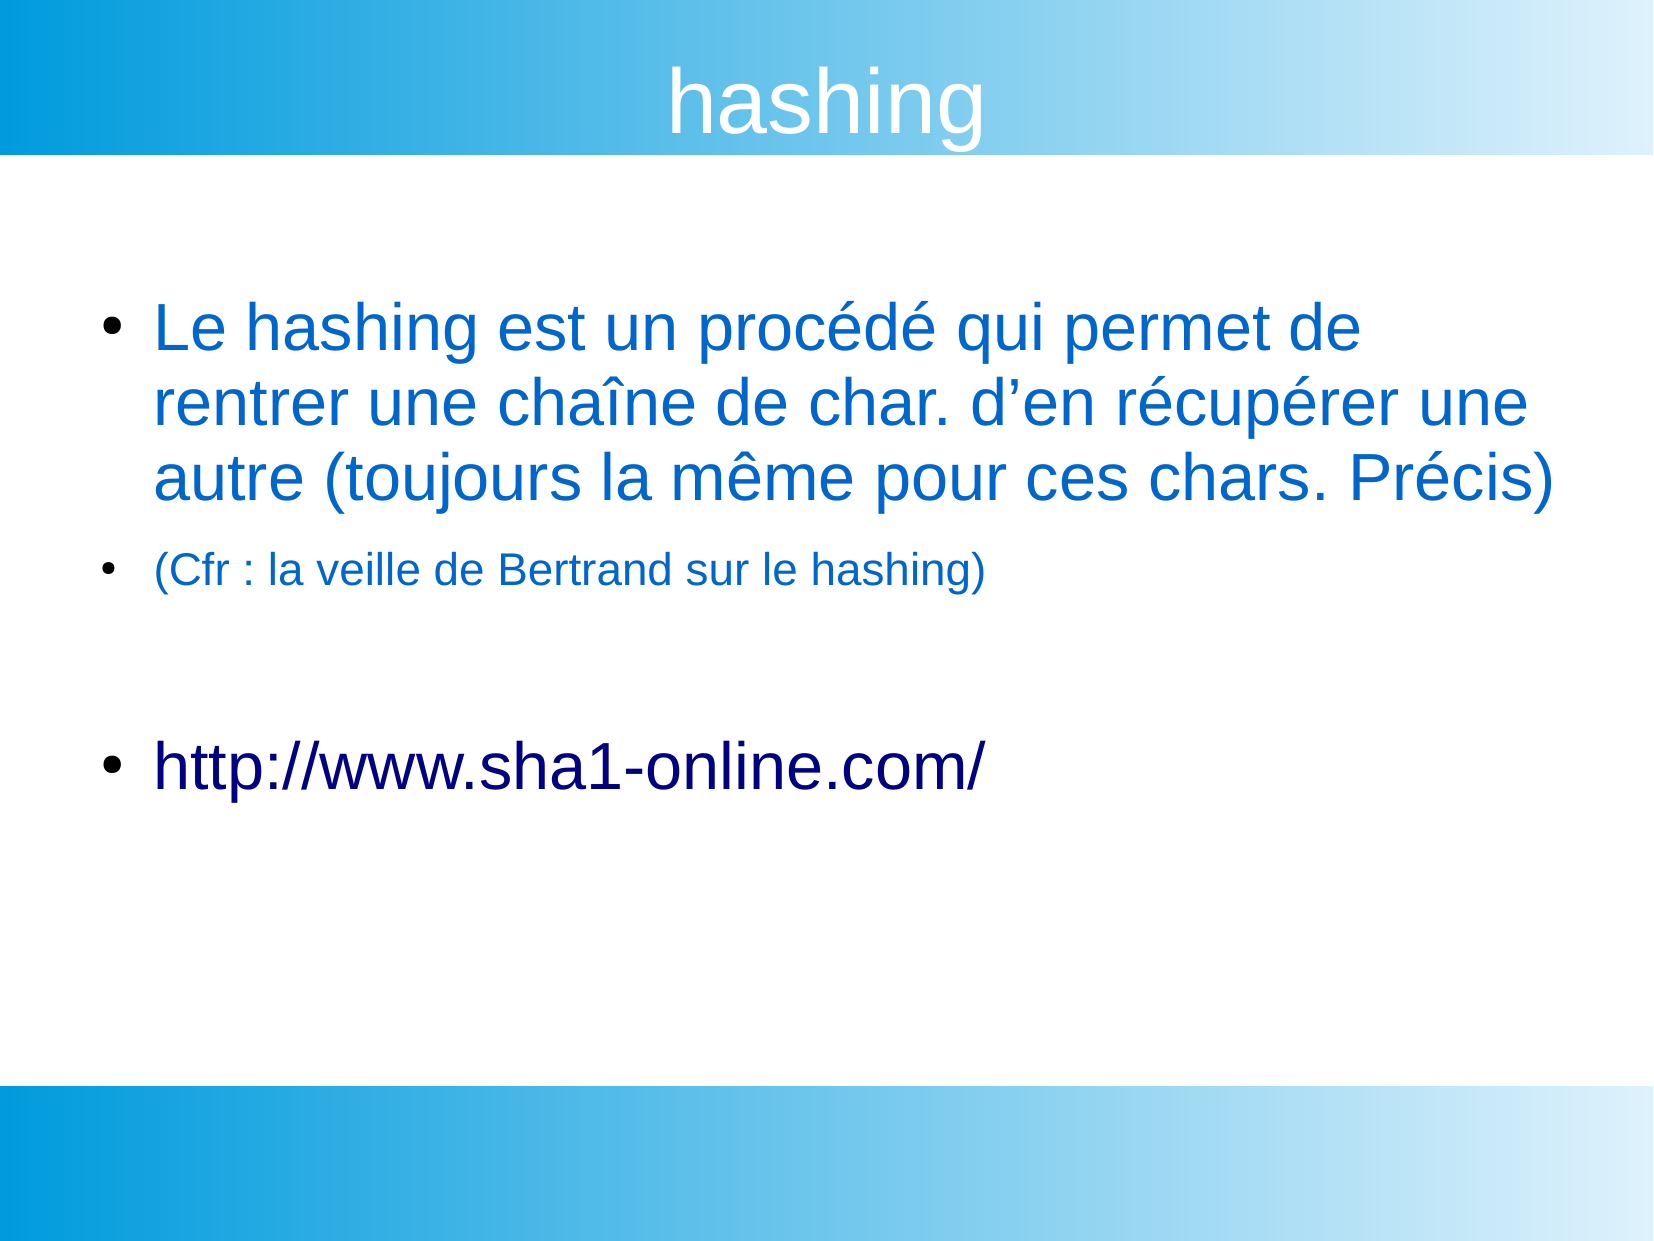

# hashing
Le hashing est un procédé qui permet de rentrer une chaîne de char. d’en récupérer une autre (toujours la même pour ces chars. Précis)
(Cfr : la veille de Bertrand sur le hashing)
http://www.sha1-online.com/